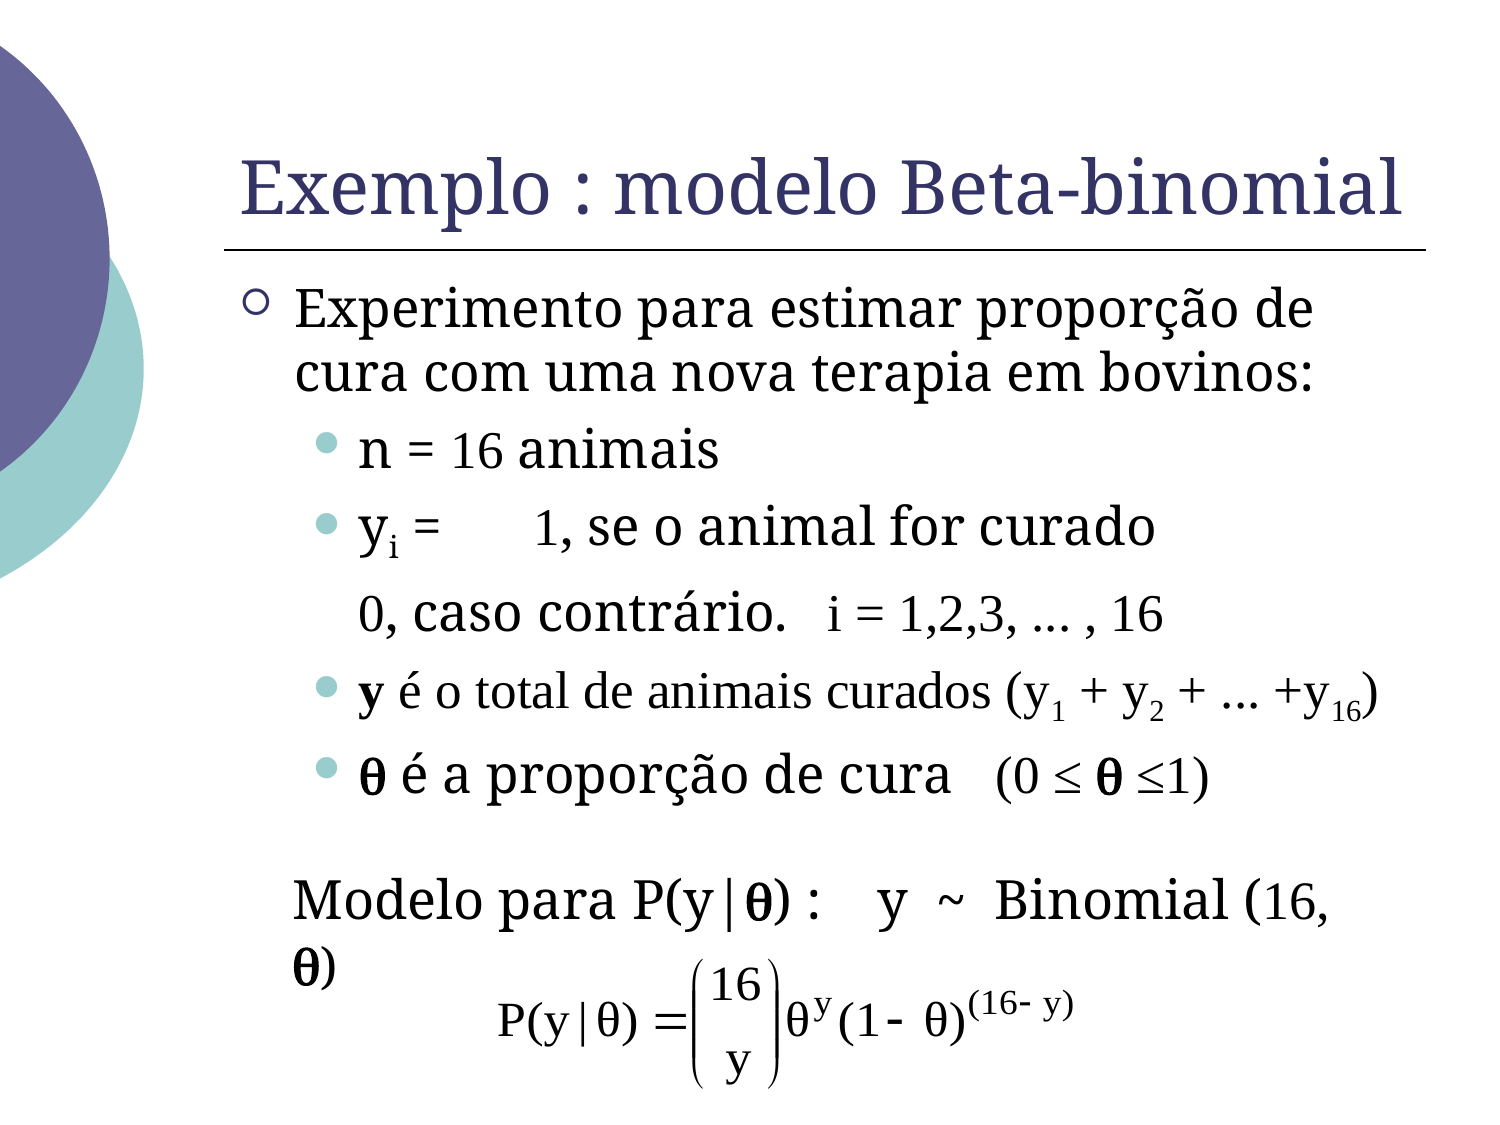

# Exemplo : modelo Beta-binomial
Experimento para estimar proporção de cura com uma nova terapia em bovinos:
n = 16 animais
yi =	1, se o animal for curado
			0, caso contrário.	i = 1,2,3, ... , 16
y é o total de animais curados (y1 + y2 + ... +y16)
 é a proporção de cura (0 ≤  ≤1)
Modelo para P(y|) : y ~ Binomial (16, )